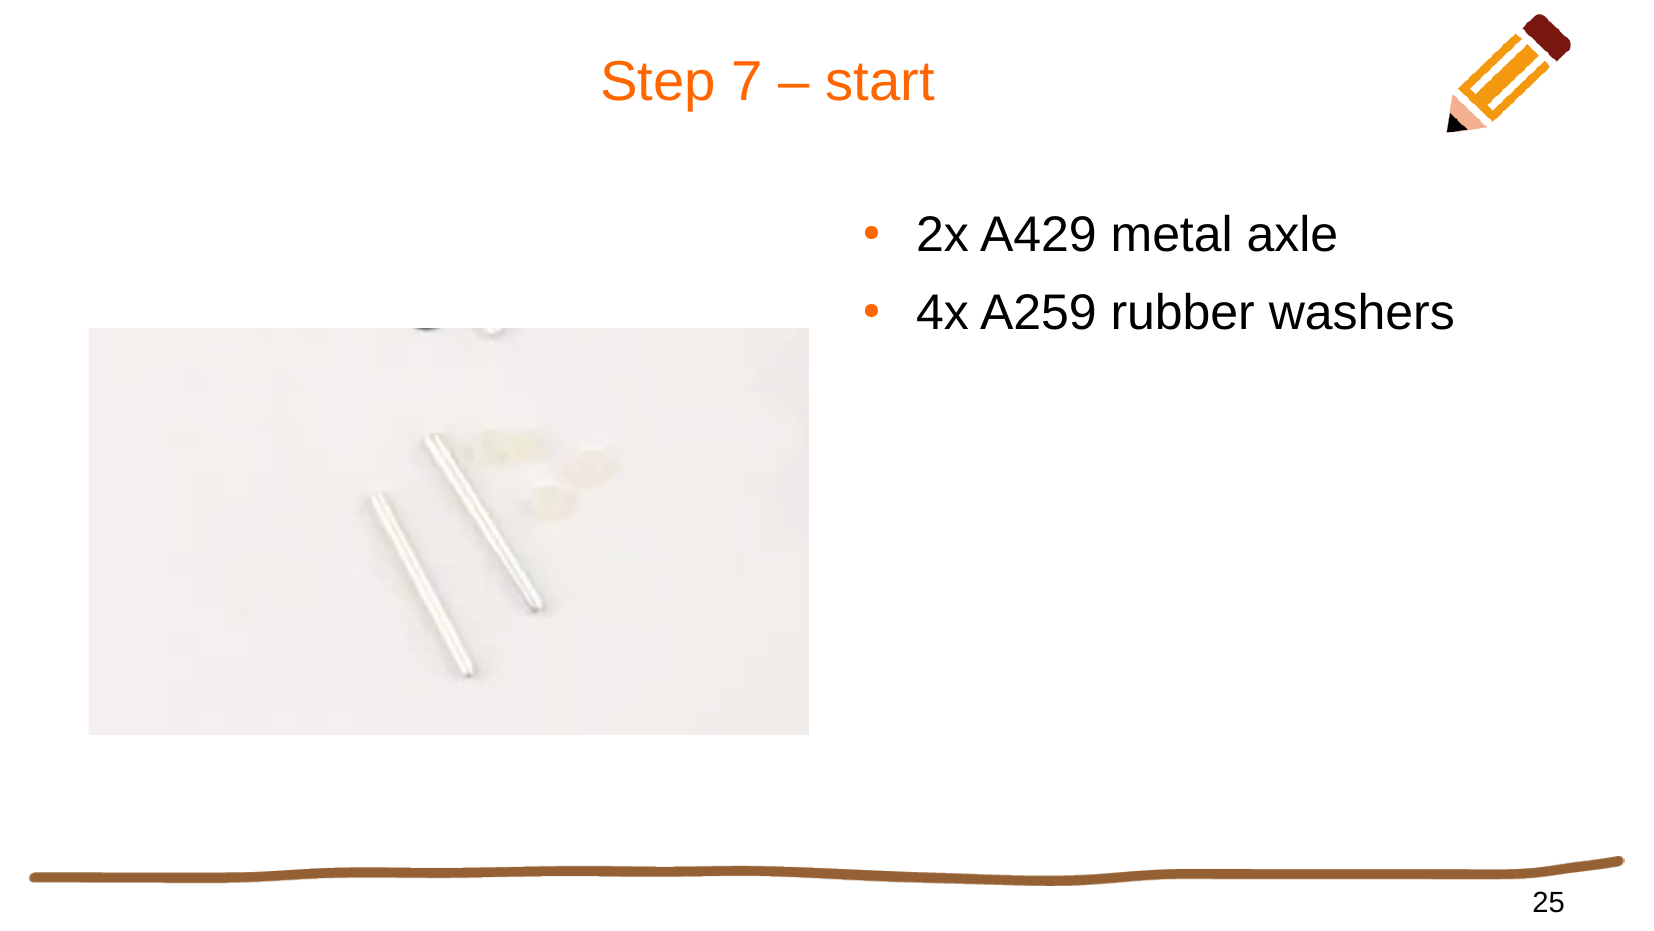

# Step 7 – start
2x A429 metal axle
4x A259 rubber washers
25